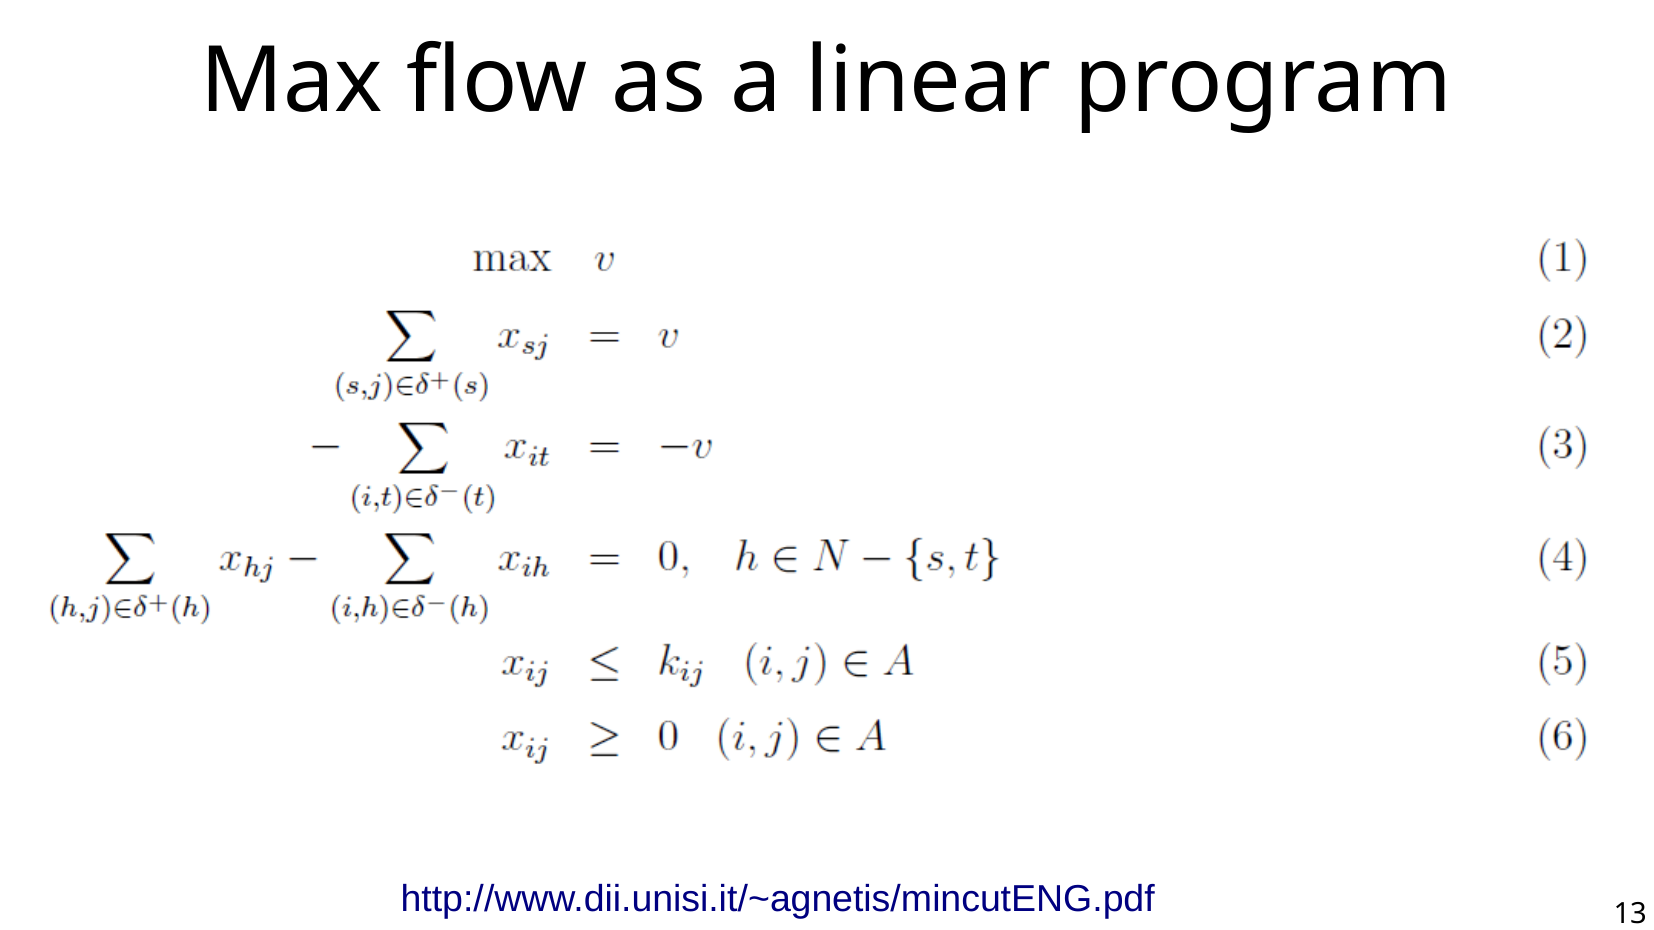

# Max flow as a linear program
http://www.dii.unisi.it/~agnetis/mincutENG.pdf
13